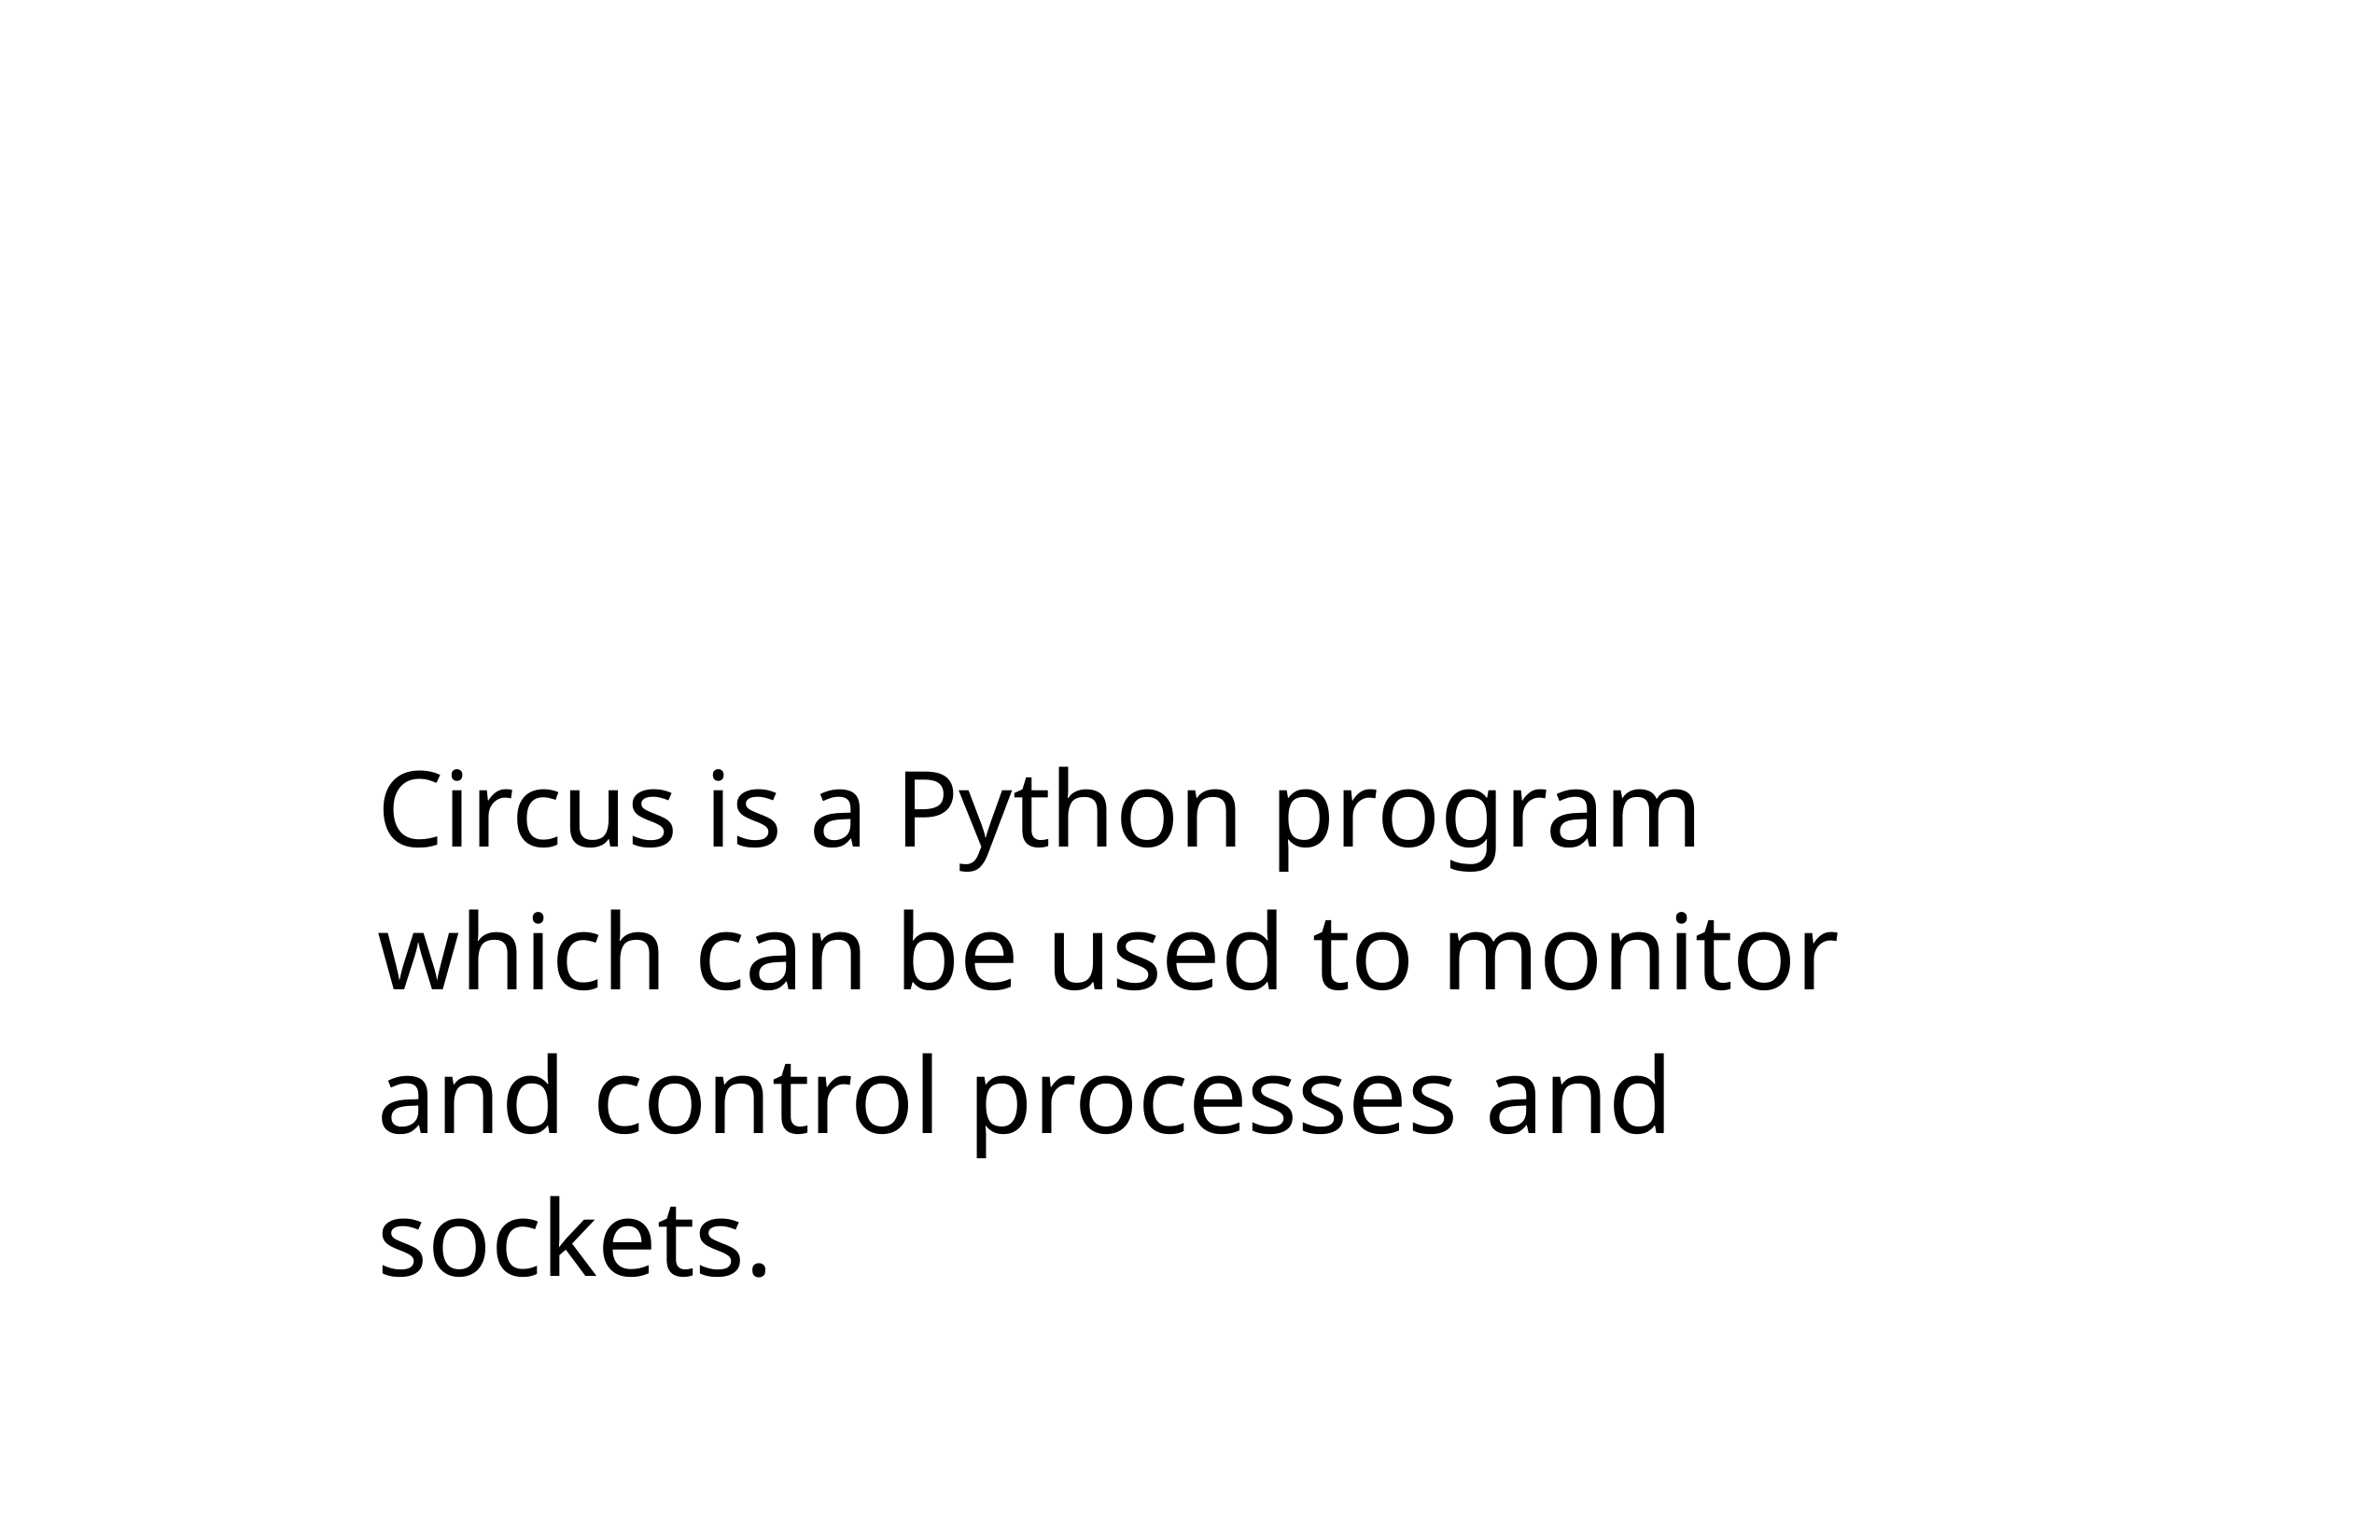

Circus is a Python program which can be used to monitor and control processes and sockets.